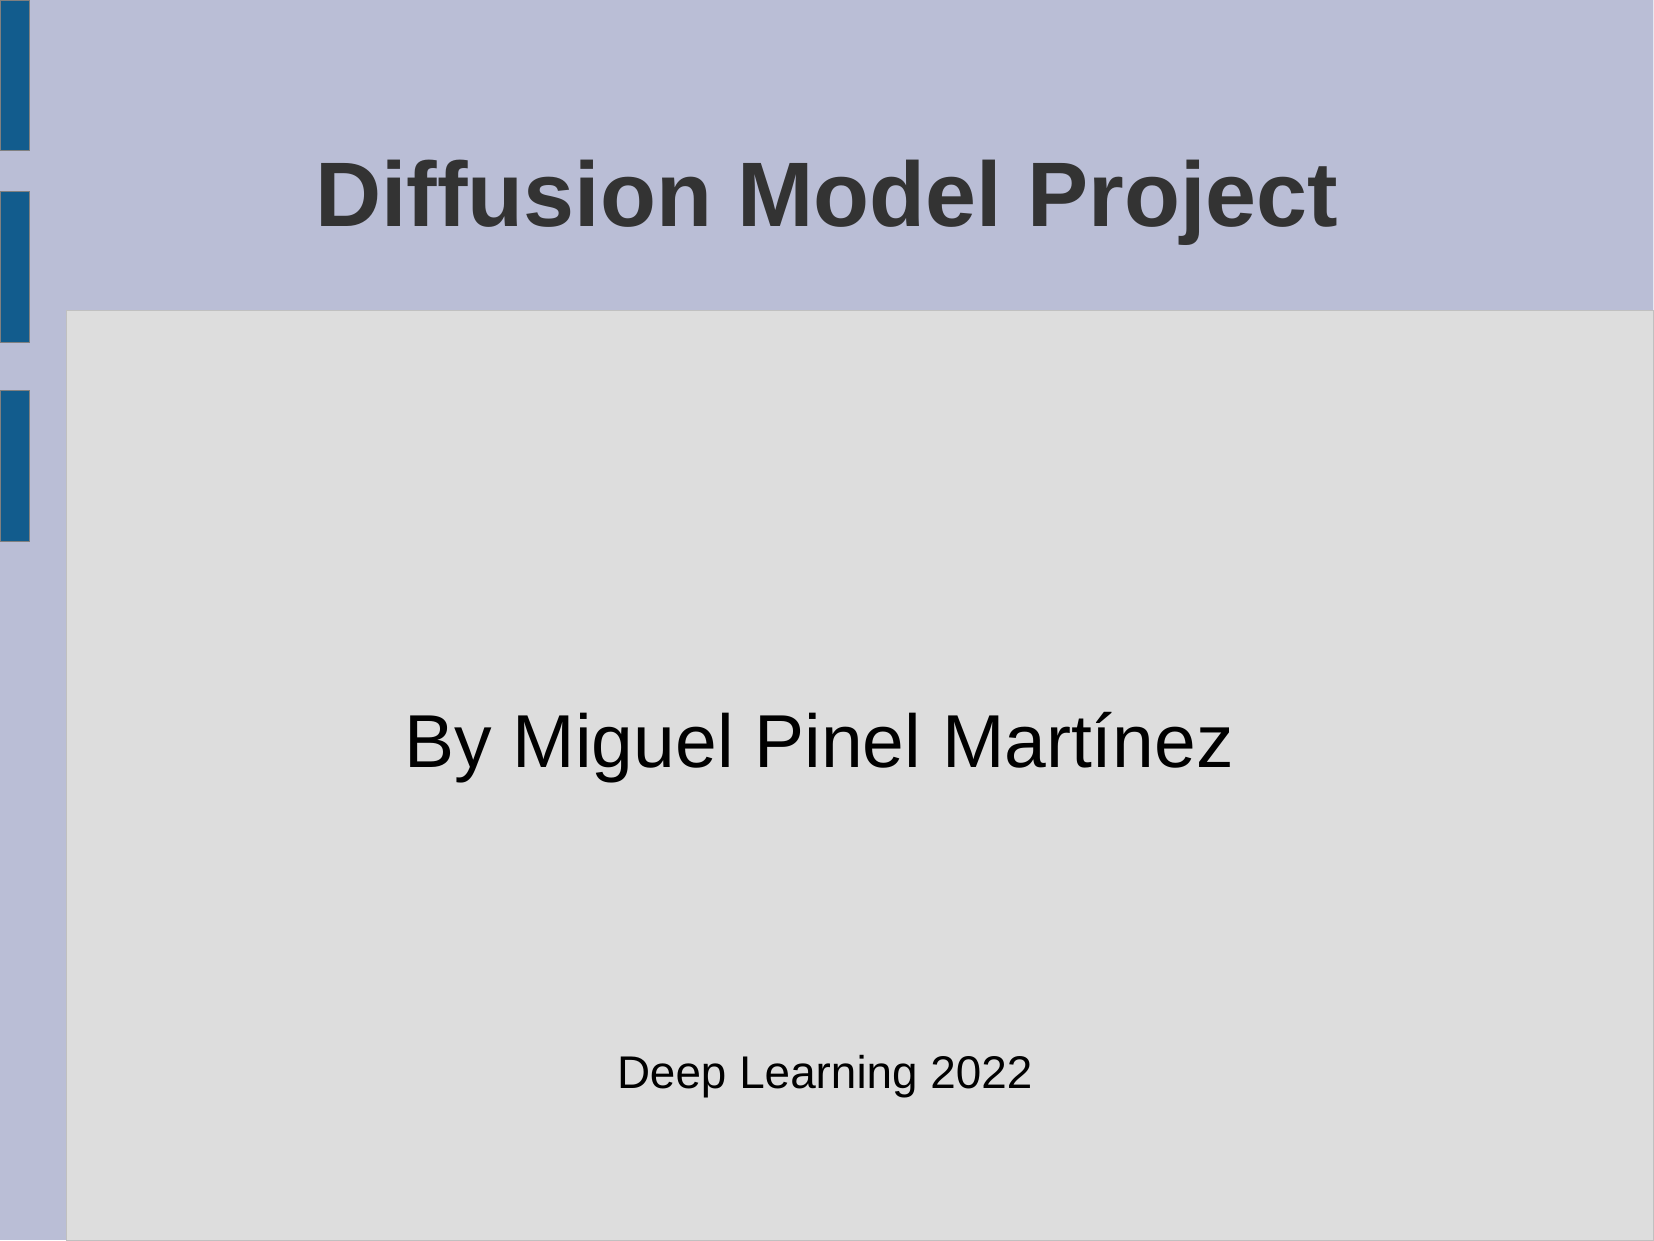

# Diffusion Model Project
By Miguel Pinel Martínez
Deep Learning 2022